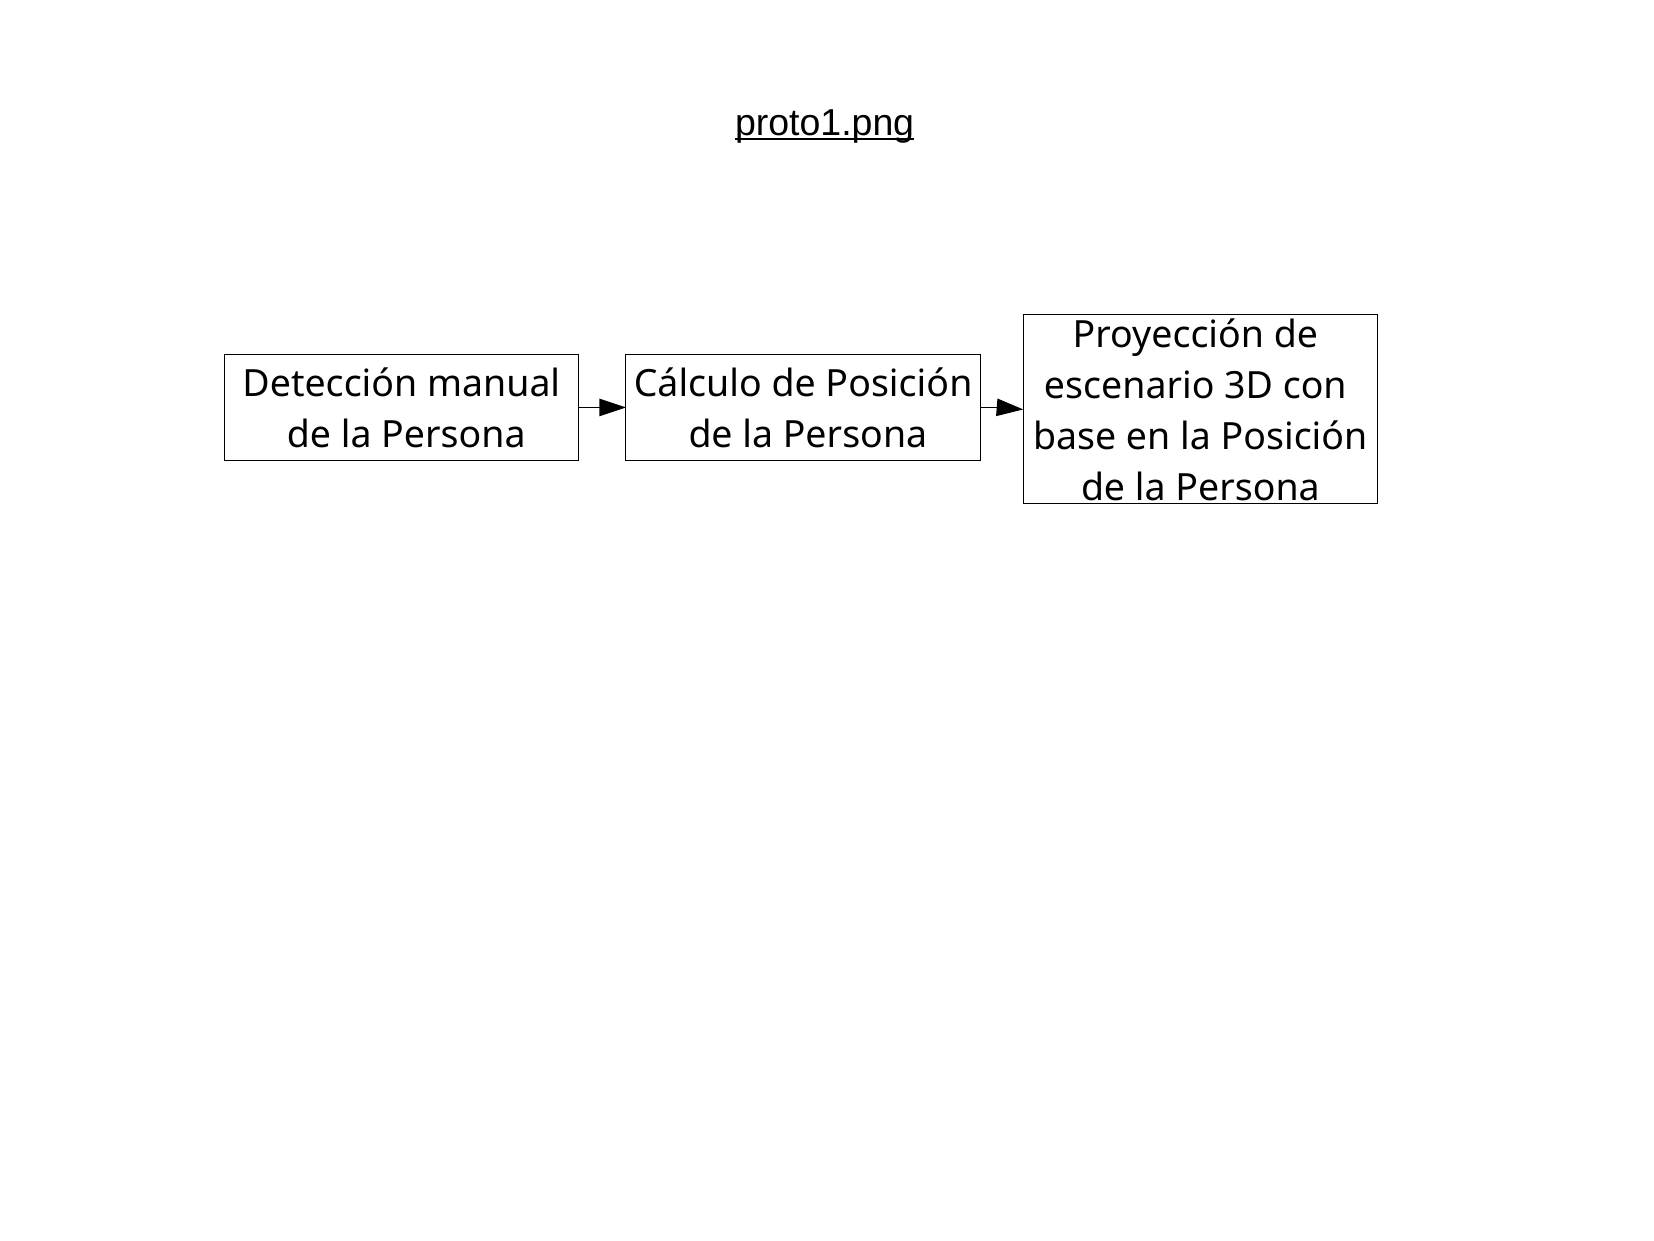

proto1.png
Proyección de
escenario 3D con
base en la Posición
de la Persona
Detección manual
 de la Persona
Cálculo de Posición
 de la Persona